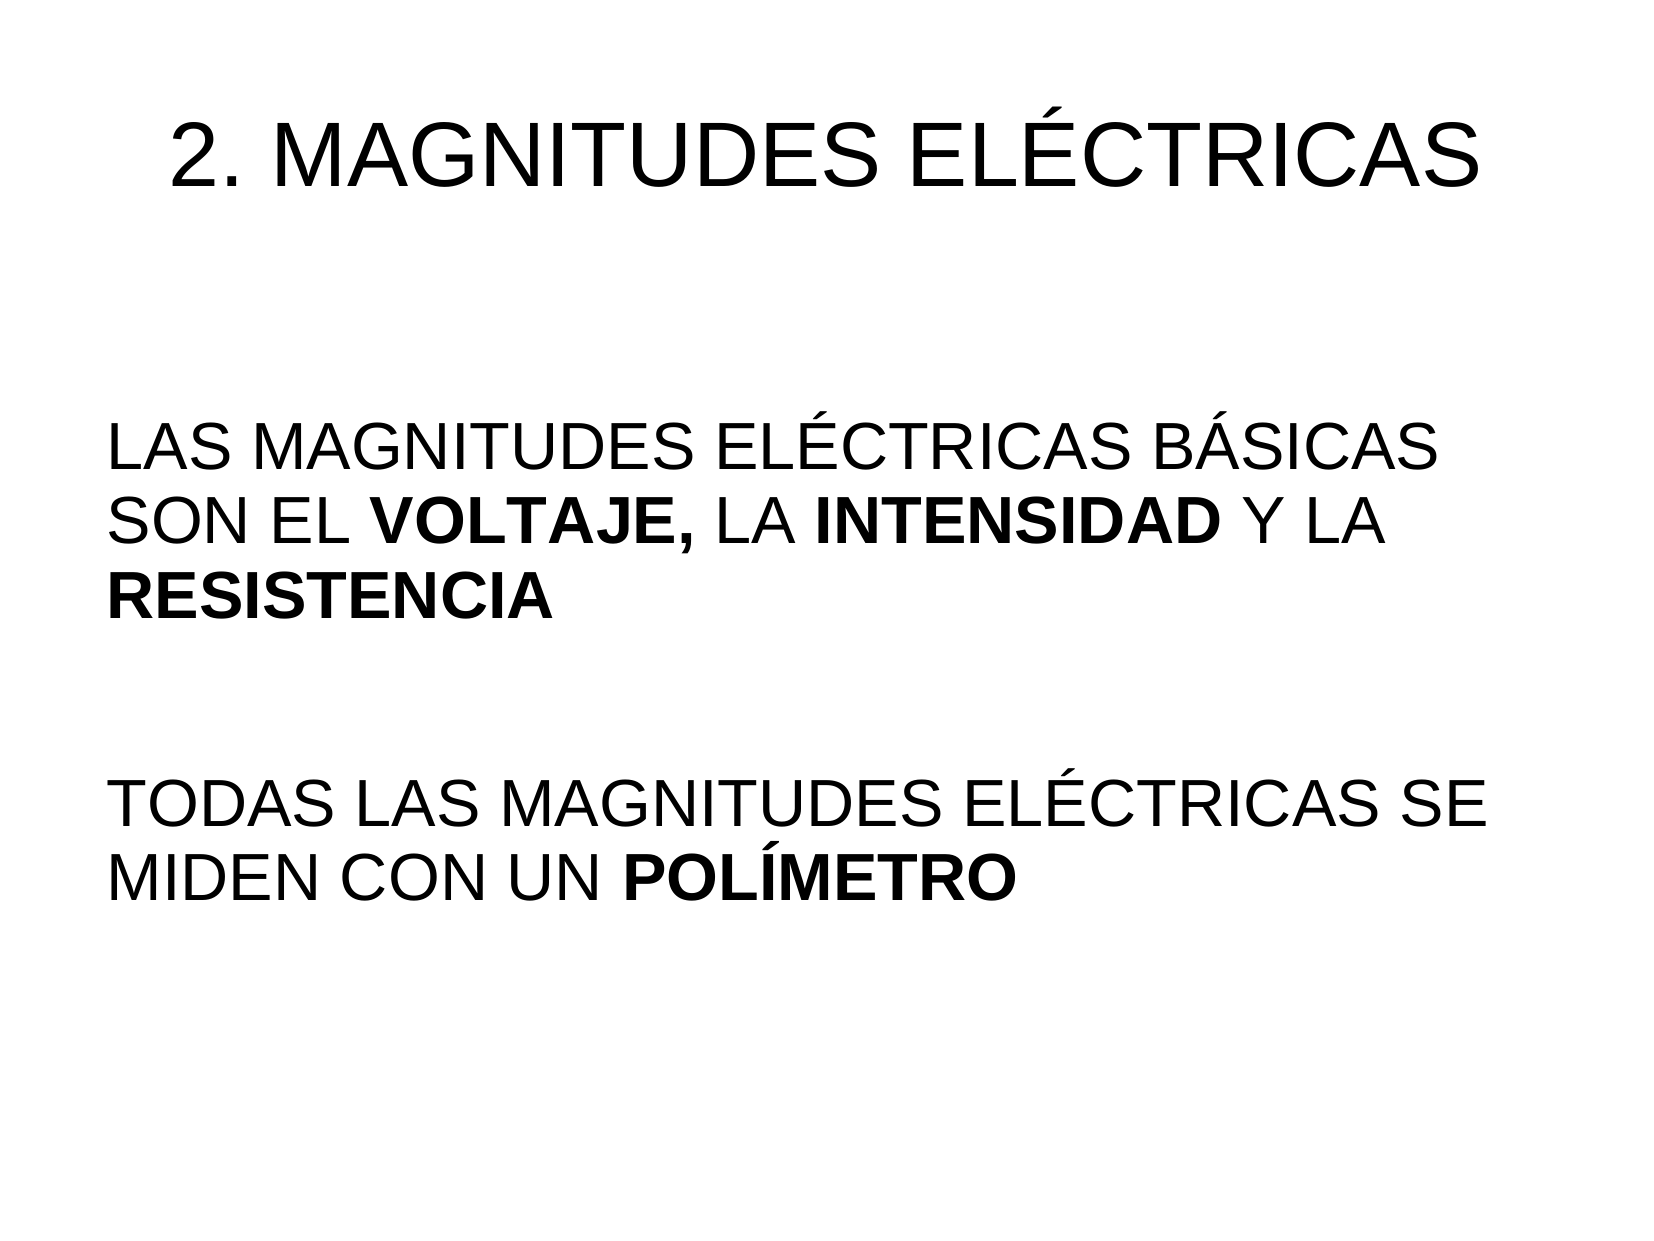

# 2. MAGNITUDES ELÉCTRICAS
LAS MAGNITUDES ELÉCTRICAS BÁSICAS SON EL VOLTAJE, LA INTENSIDAD Y LA RESISTENCIA
TODAS LAS MAGNITUDES ELÉCTRICAS SE MIDEN CON UN POLÍMETRO